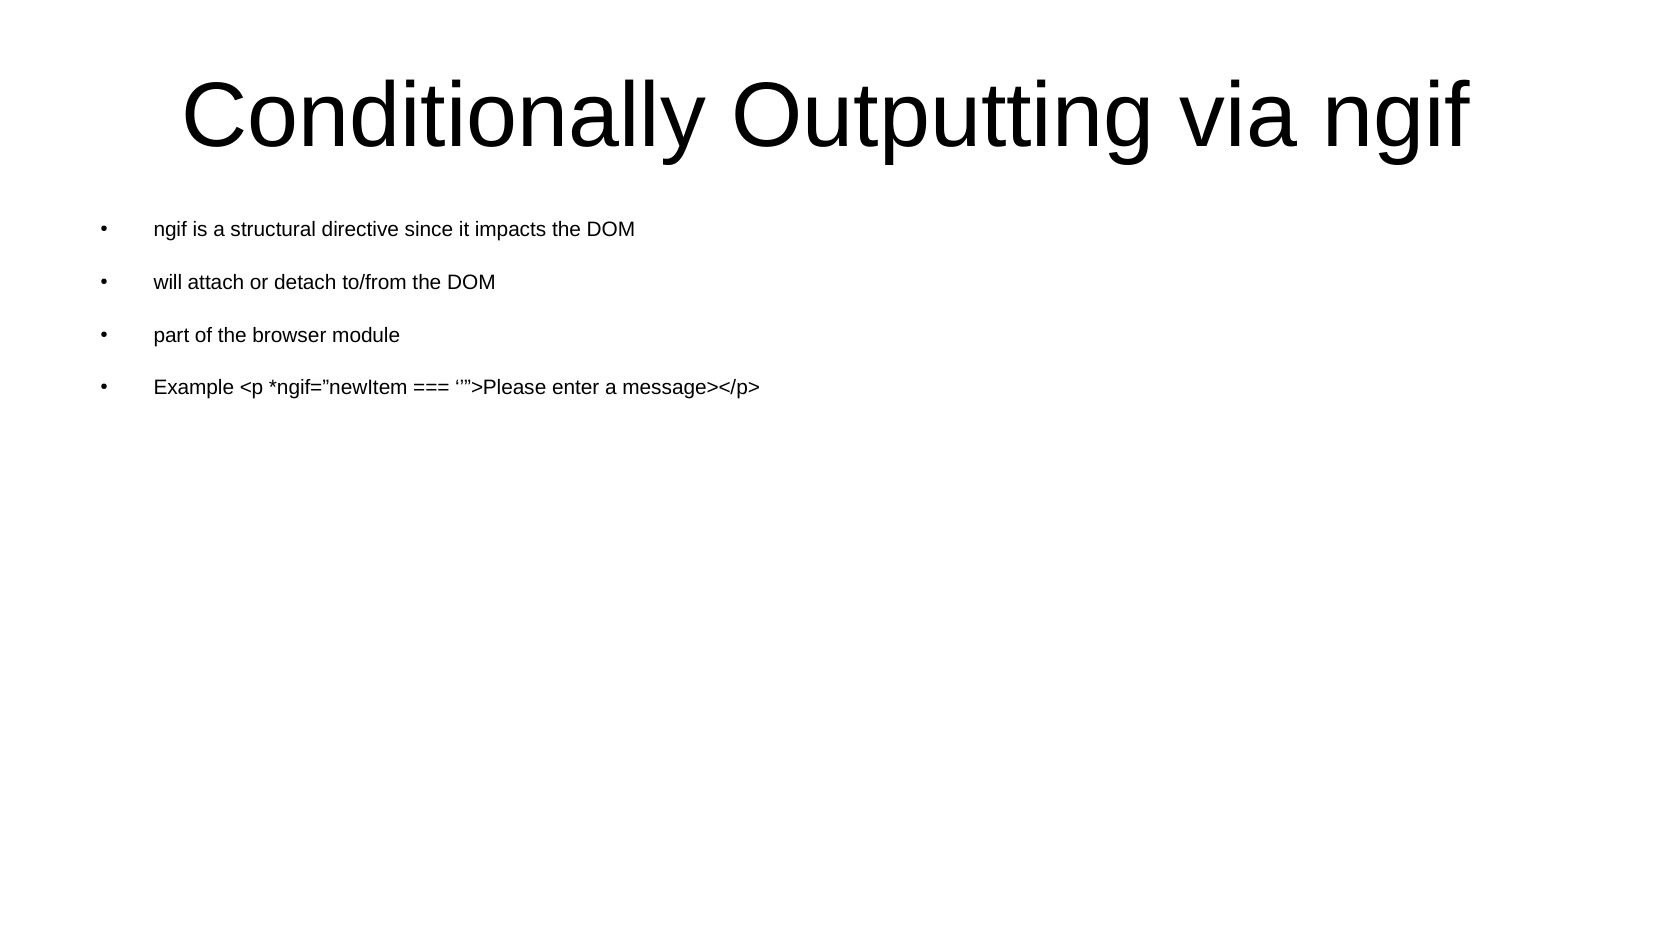

# Conditionally Outputting via ngif
ngif is a structural directive since it impacts the DOM
will attach or detach to/from the DOM
part of the browser module
Example <p *ngif=”newItem === ‘’”>Please enter a message></p>